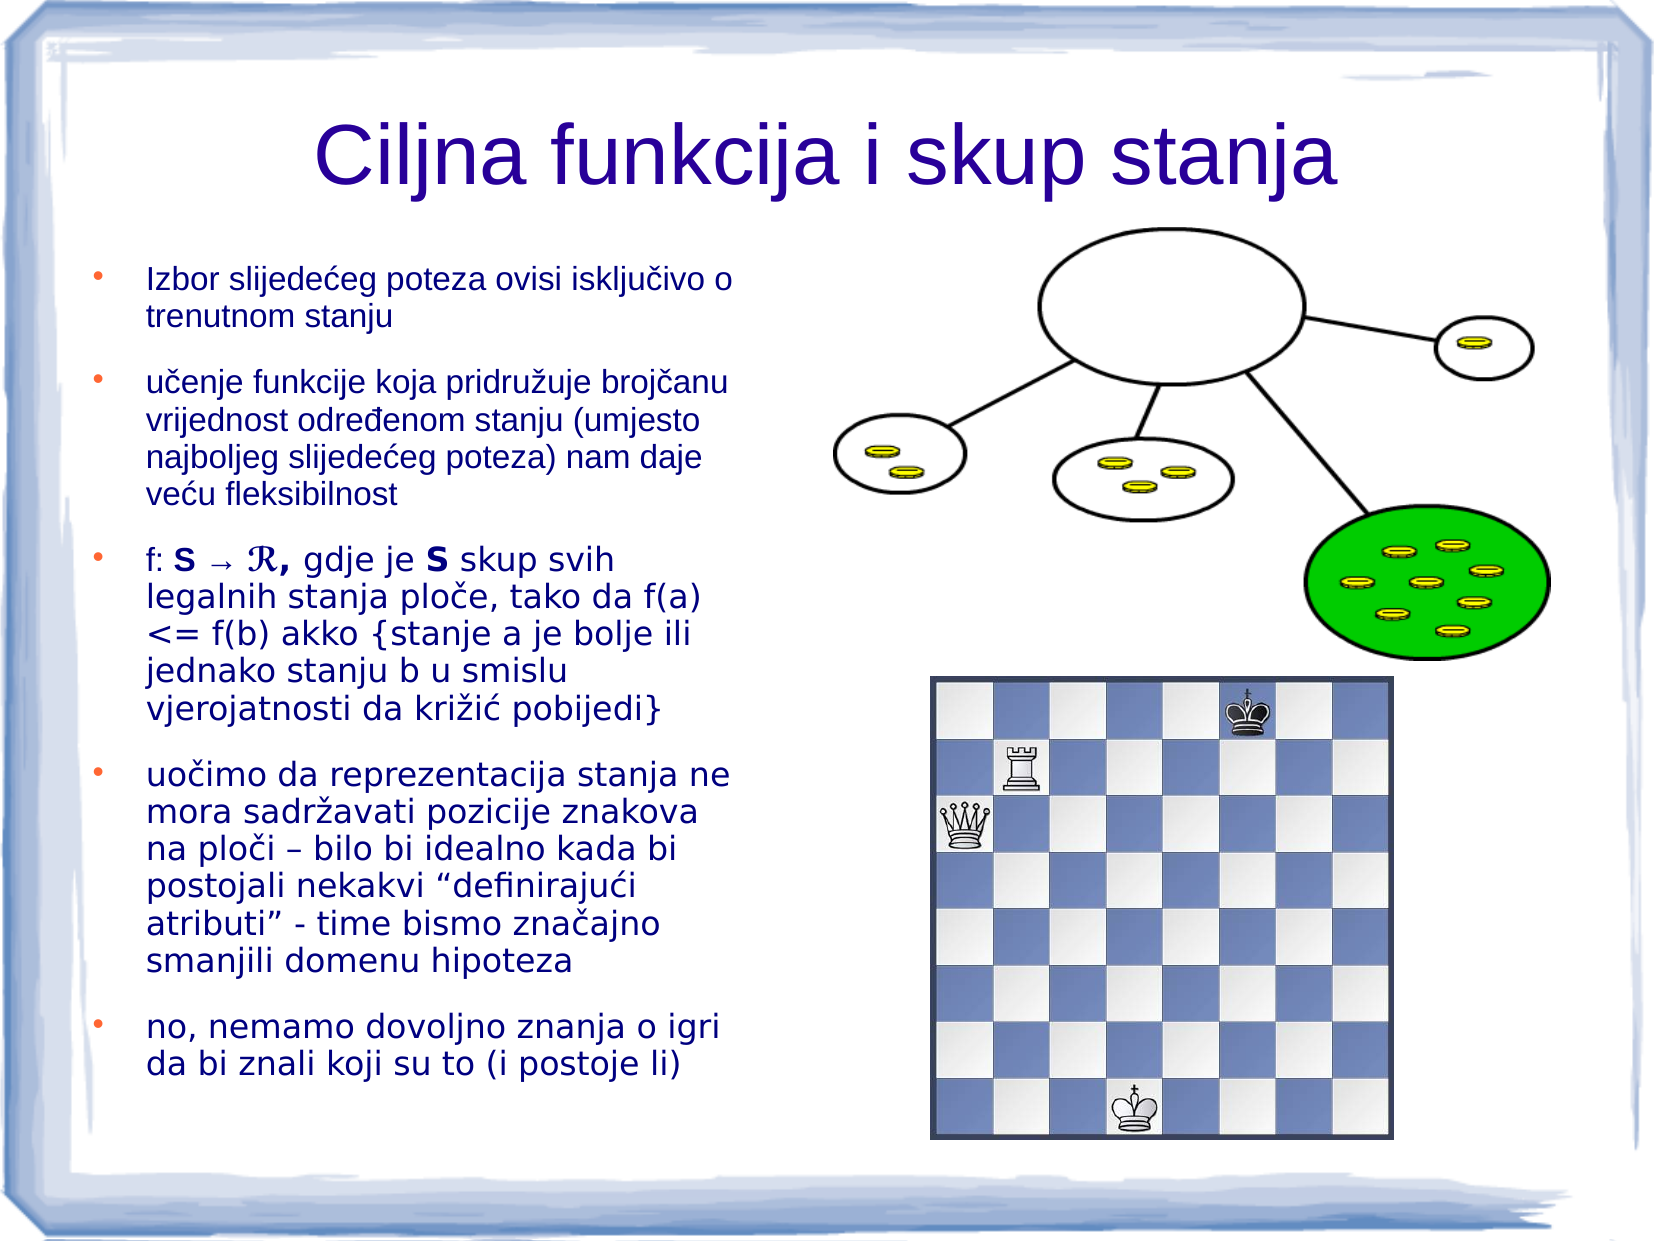

# Ciljna funkcija i skup stanja
Izbor slijedećeg poteza ovisi isključivo o trenutnom stanju
učenje funkcije koja pridružuje brojčanu vrijednost određenom stanju (umjesto najboljeg slijedećeg poteza) nam daje veću fleksibilnost
f: S → ℛ, gdje je S skup svih legalnih stanja ploče, tako da f(a) <= f(b) akko {stanje a je bolje ili jednako stanju b u smislu vjerojatnosti da križić pobijedi}
uočimo da reprezentacija stanja ne mora sadržavati pozicije znakova na ploči – bilo bi idealno kada bi postojali nekakvi “definirajući atributi” - time bismo značajno smanjili domenu hipoteza
no, nemamo dovoljno znanja o igri da bi znali koji su to (i postoje li)